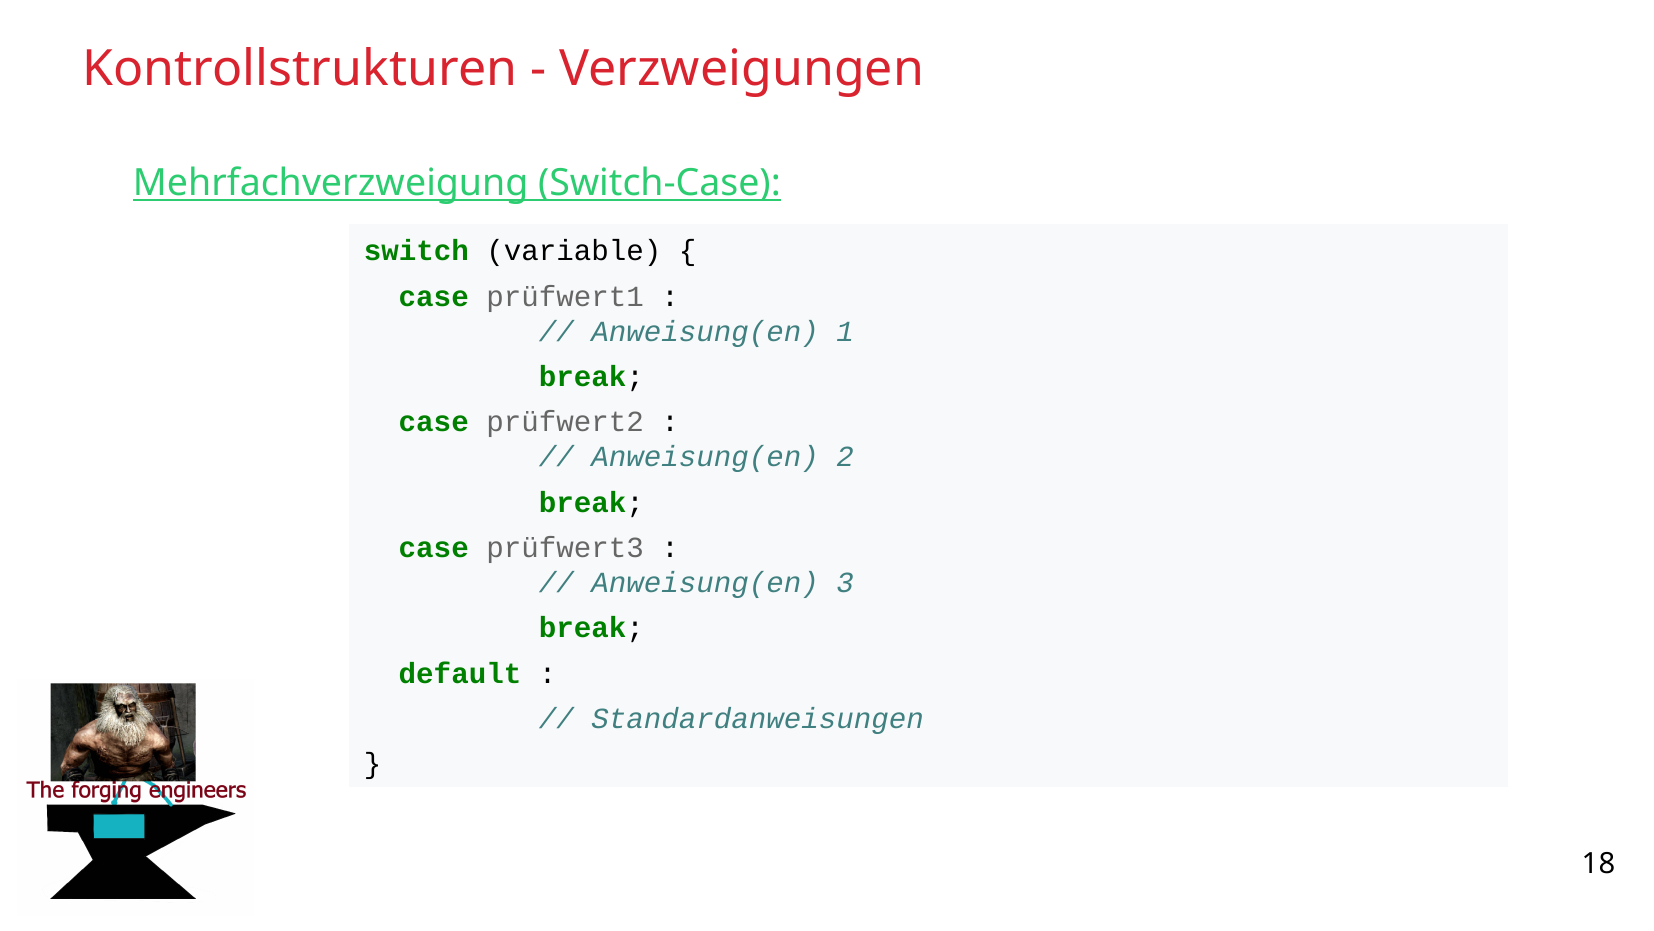

# Kontrollstrukturen - Verzweigungen
Mehrfachverzweigung (Switch-Case):
switch (variable) {
 case prüfwert1 :
 // Anweisung(en) 1
 break;
 case prüfwert2 :
 // Anweisung(en) 2
 break;
 case prüfwert3 :
 // Anweisung(en) 3
 break;
 default :
 // Standardanweisungen
}